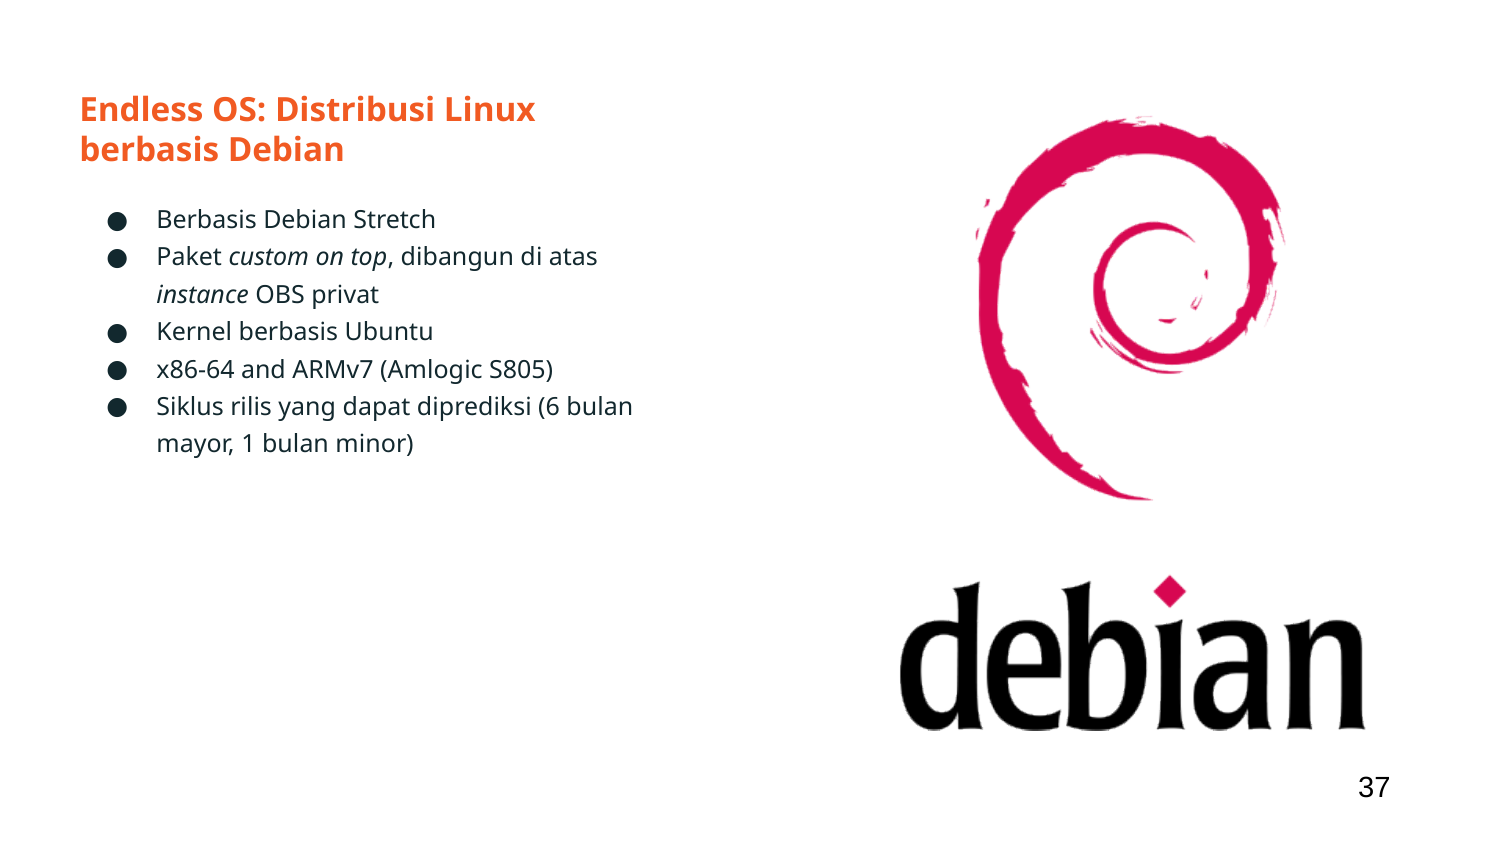

# Endless OS: Distribusi Linux berbasis Debian
Berbasis Debian Stretch
Paket custom on top, dibangun di atas instance OBS privat
Kernel berbasis Ubuntu
x86-64 and ARMv7 (Amlogic S805)
Siklus rilis yang dapat diprediksi (6 bulan mayor, 1 bulan minor)